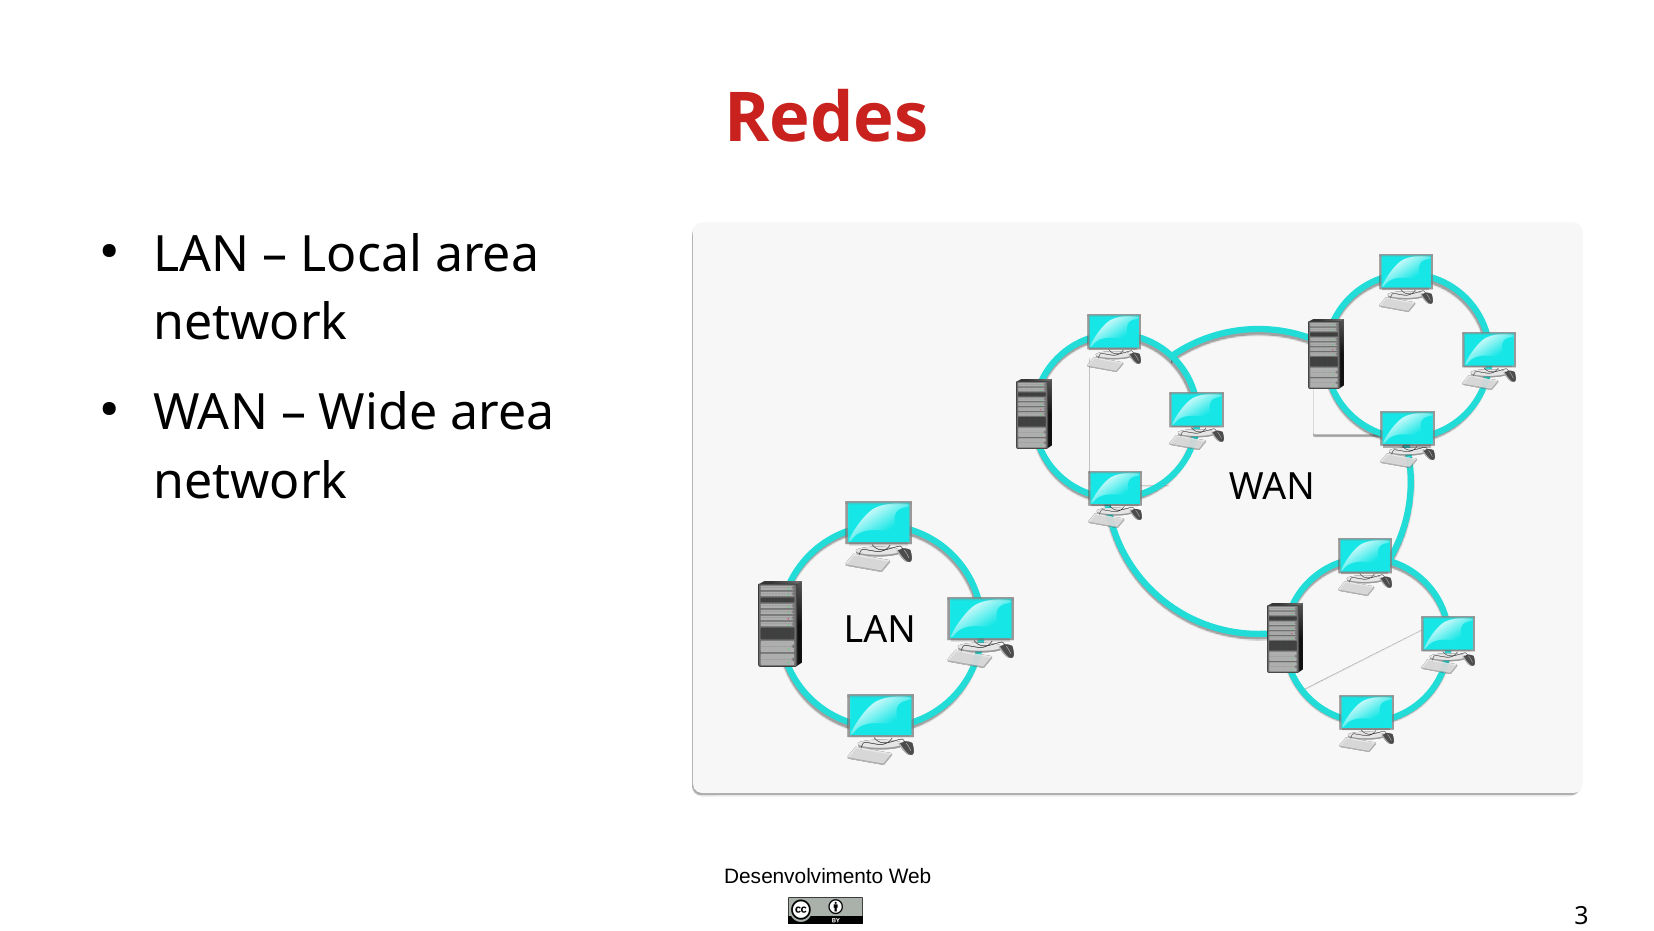

# Redes
LAN – Local area network
WAN – Wide area network
z
WAN
LAN
Desenvolvimento Web
3